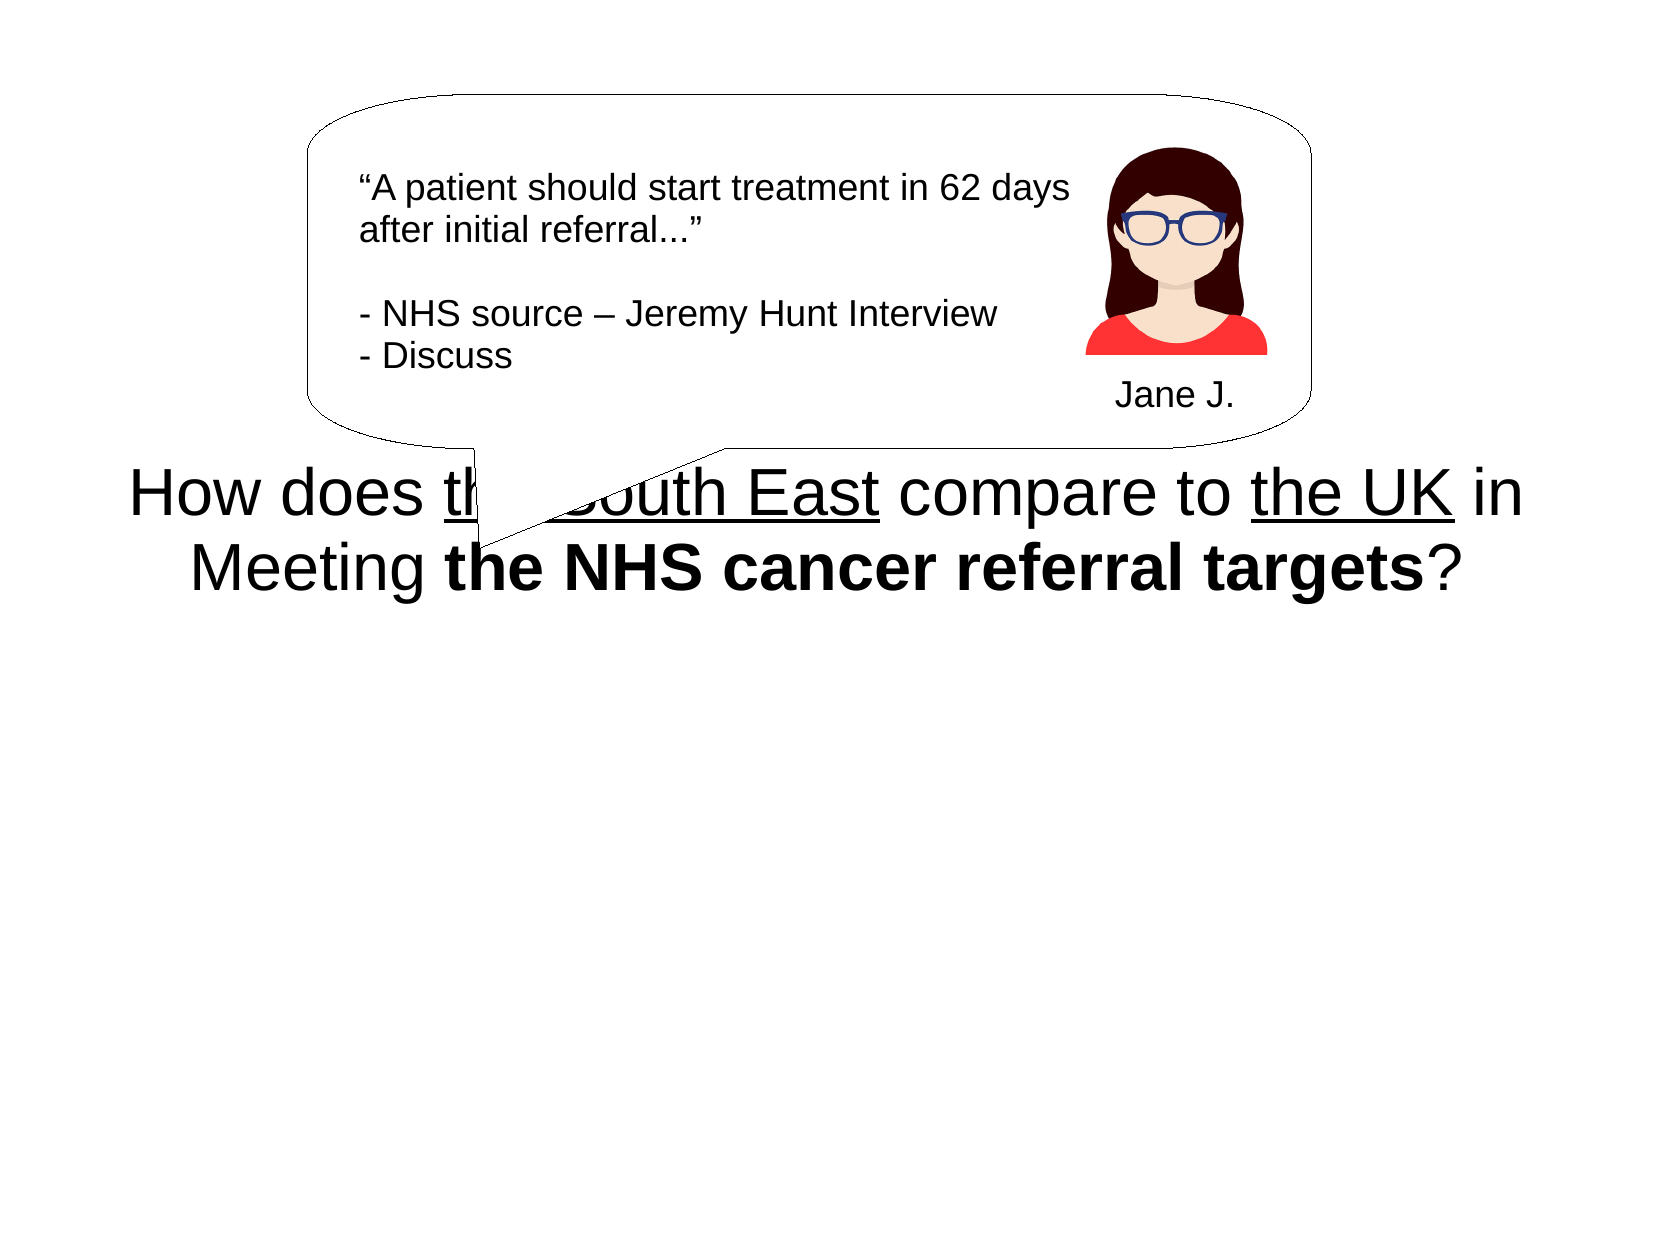

# How does the South East compare to the UK in
Meeting the NHS cancer referral targets?
“A patient should start treatment in 62 days
after initial referral...”
- NHS source – Jeremy Hunt Interview
- Discuss
Jane J.